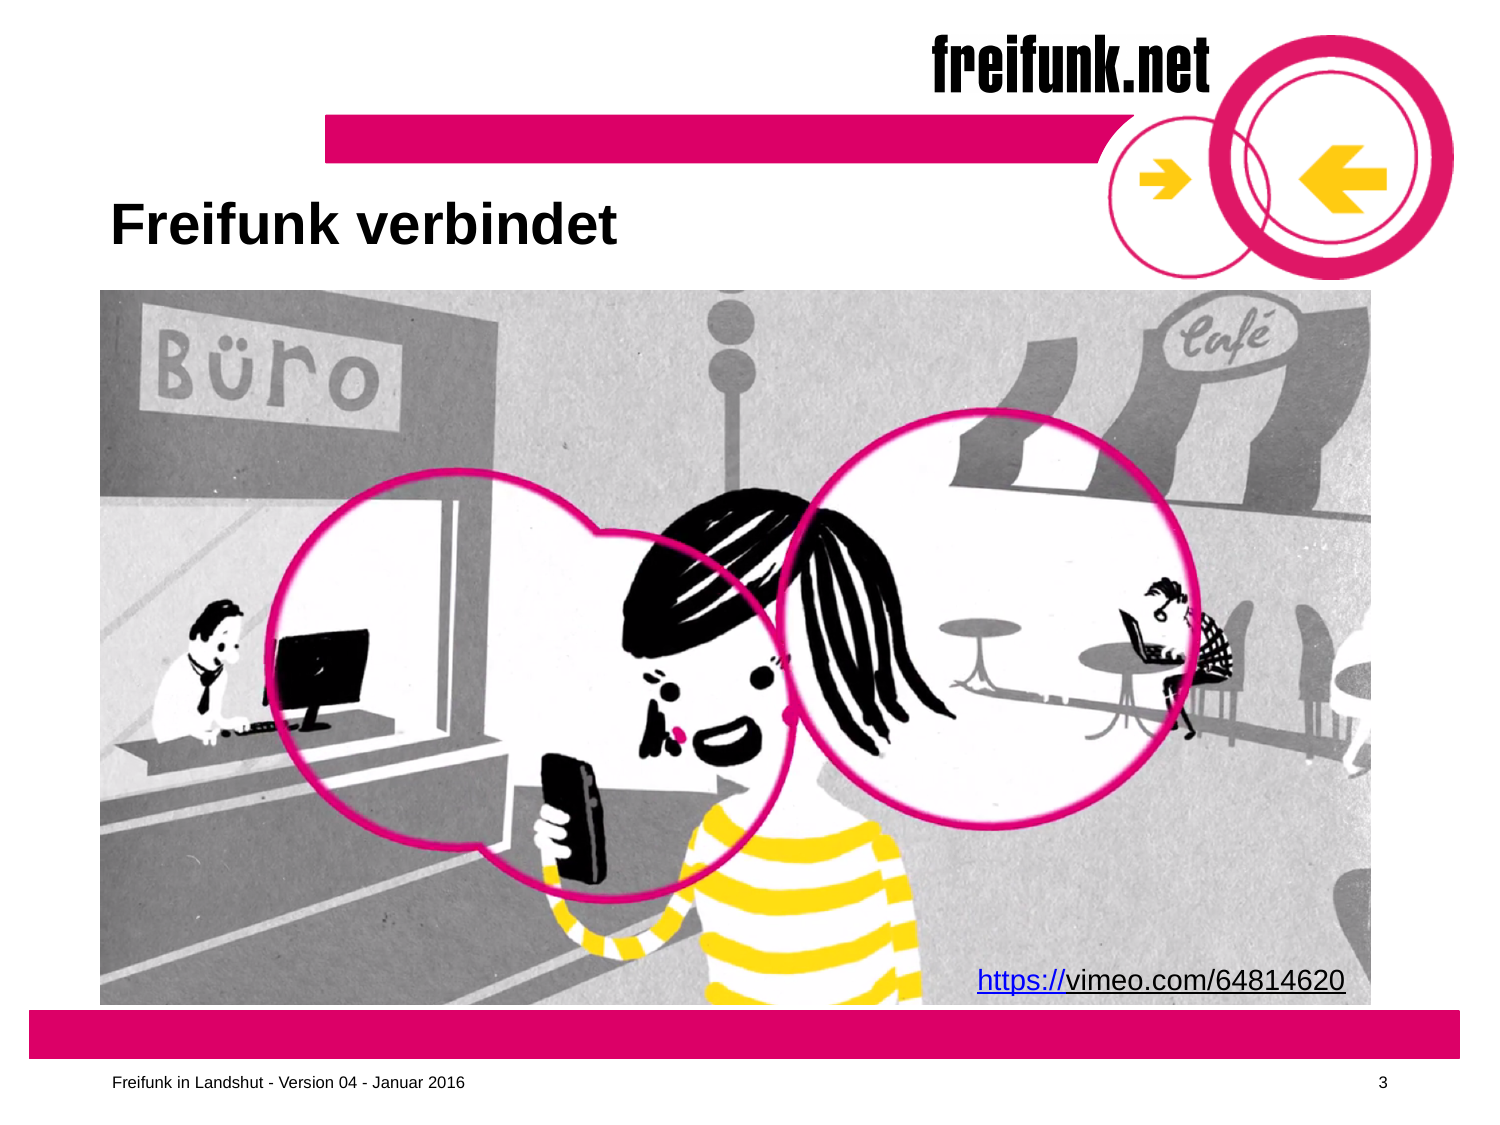

# Freifunk verbindet
https://vimeo.com/64814620
Freifunk in Landshut - Version 04 - Januar 2016